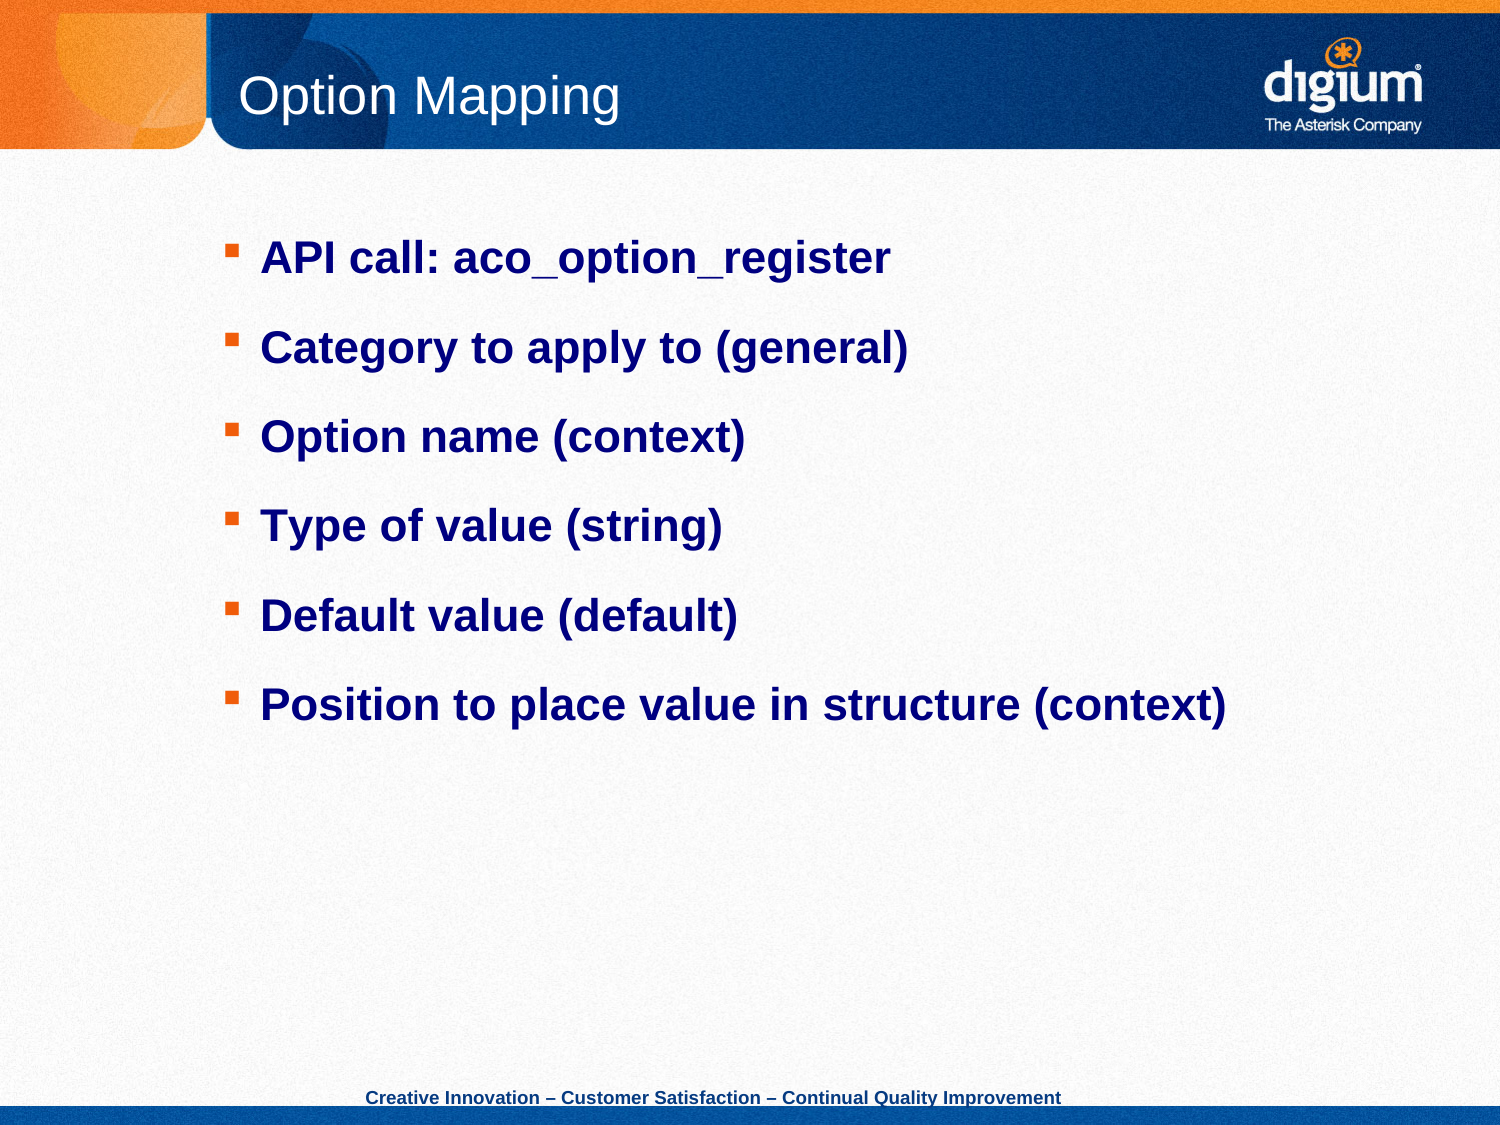

# Option Mapping
API call: aco_option_register
Category to apply to (general)
Option name (context)
Type of value (string)
Default value (default)
Position to place value in structure (context)